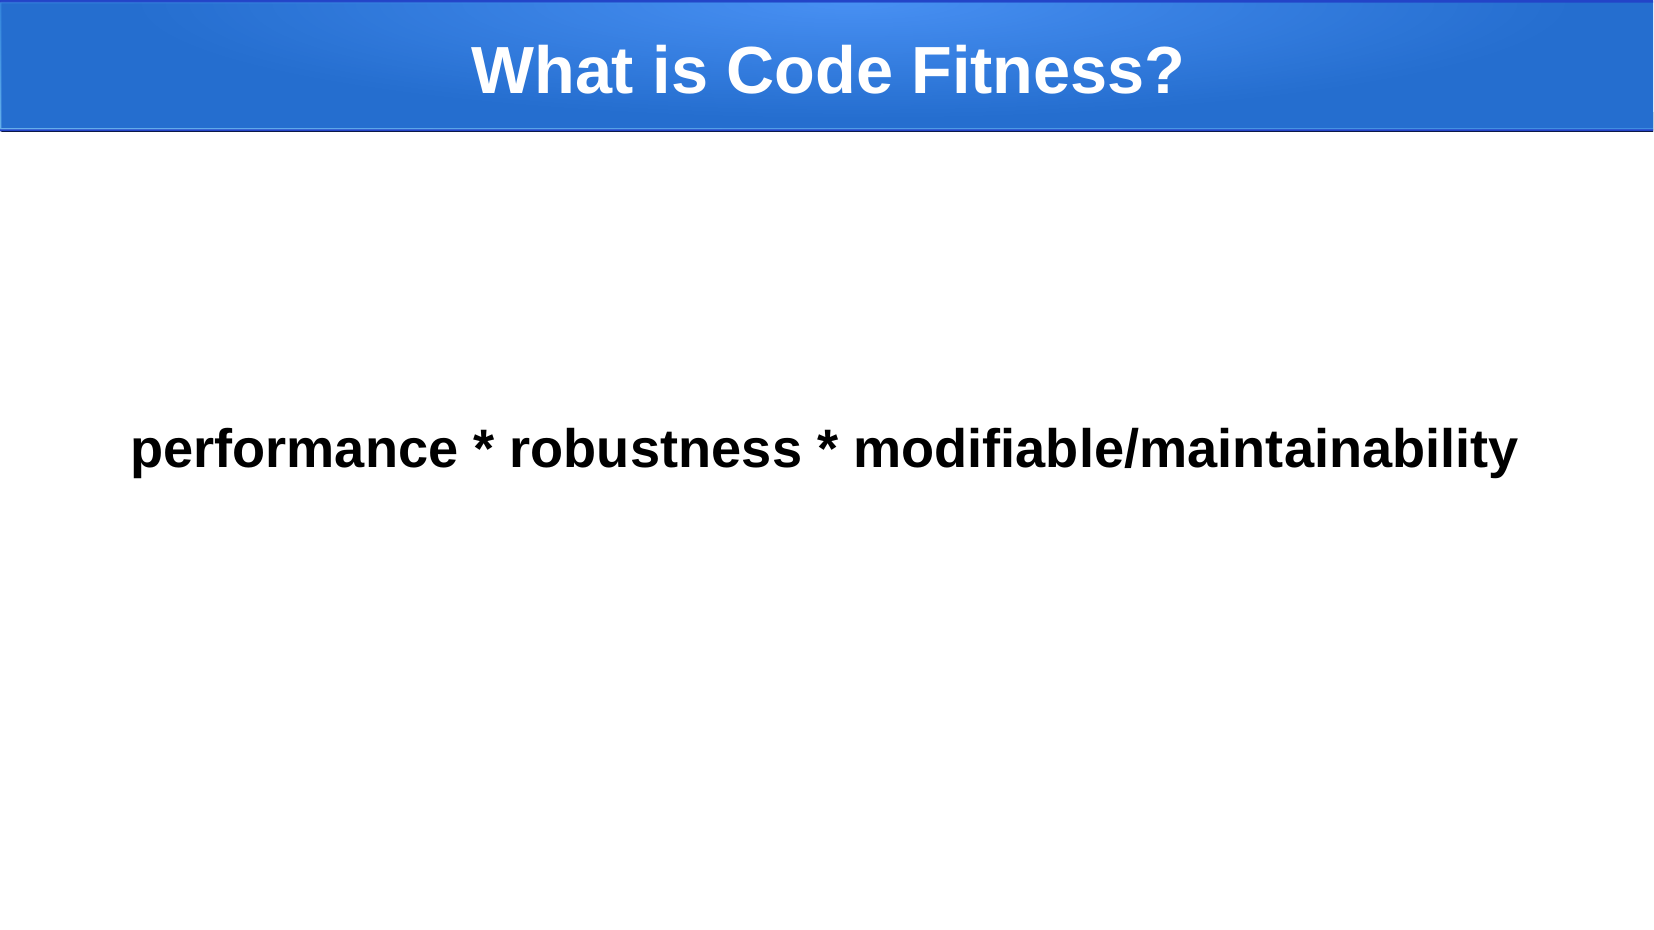

# What is Code Fitness?
performance * robustness * modifiable/maintainability